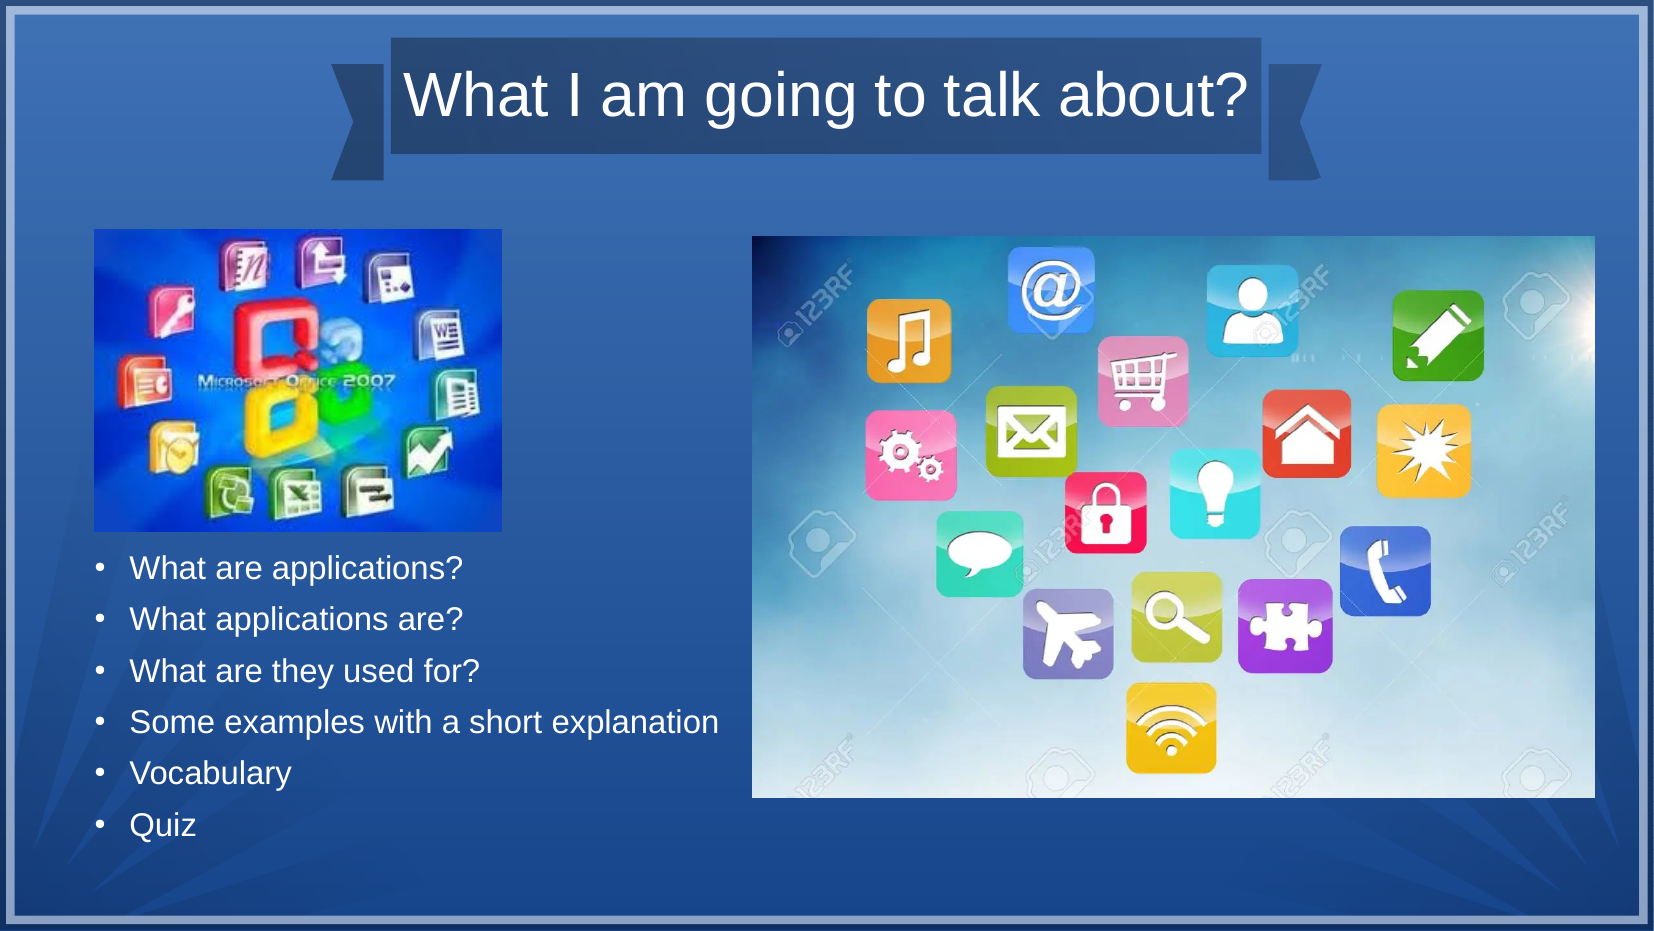

# What I am going to talk about?
What are applications?
What applications are?
What are they used for?
Some examples with a short explanation
Vocabulary
Quiz